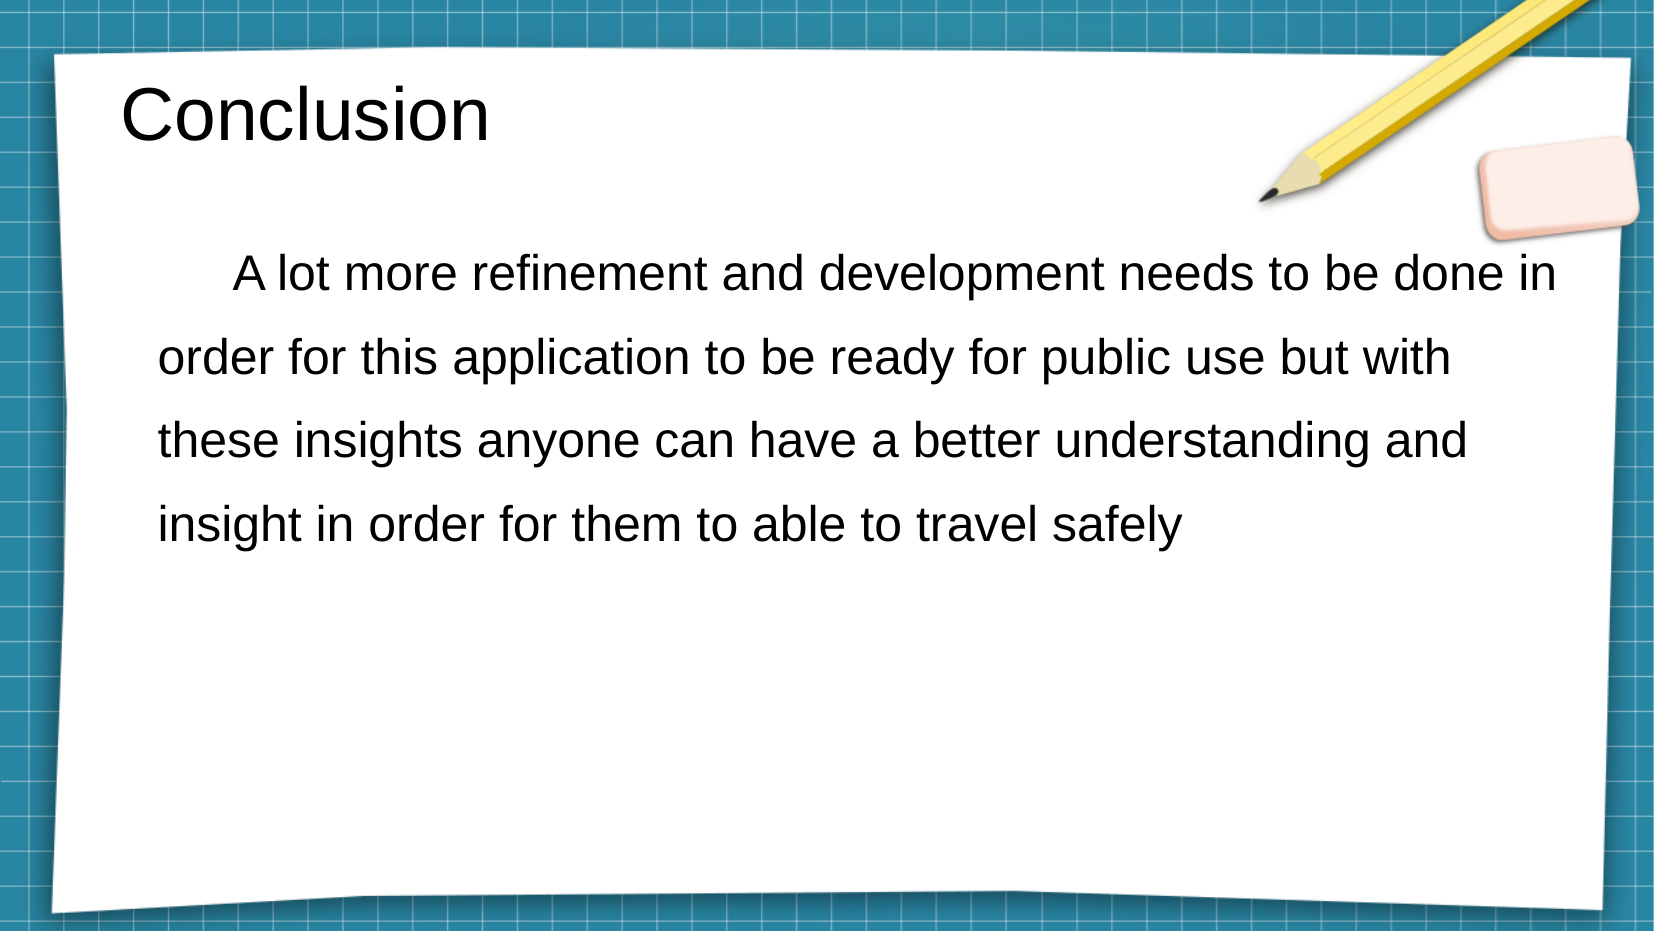

# Conclusion
A lot more refinement and development needs to be done in order for this application to be ready for public use but with these insights anyone can have a better understanding and insight in order for them to able to travel safely